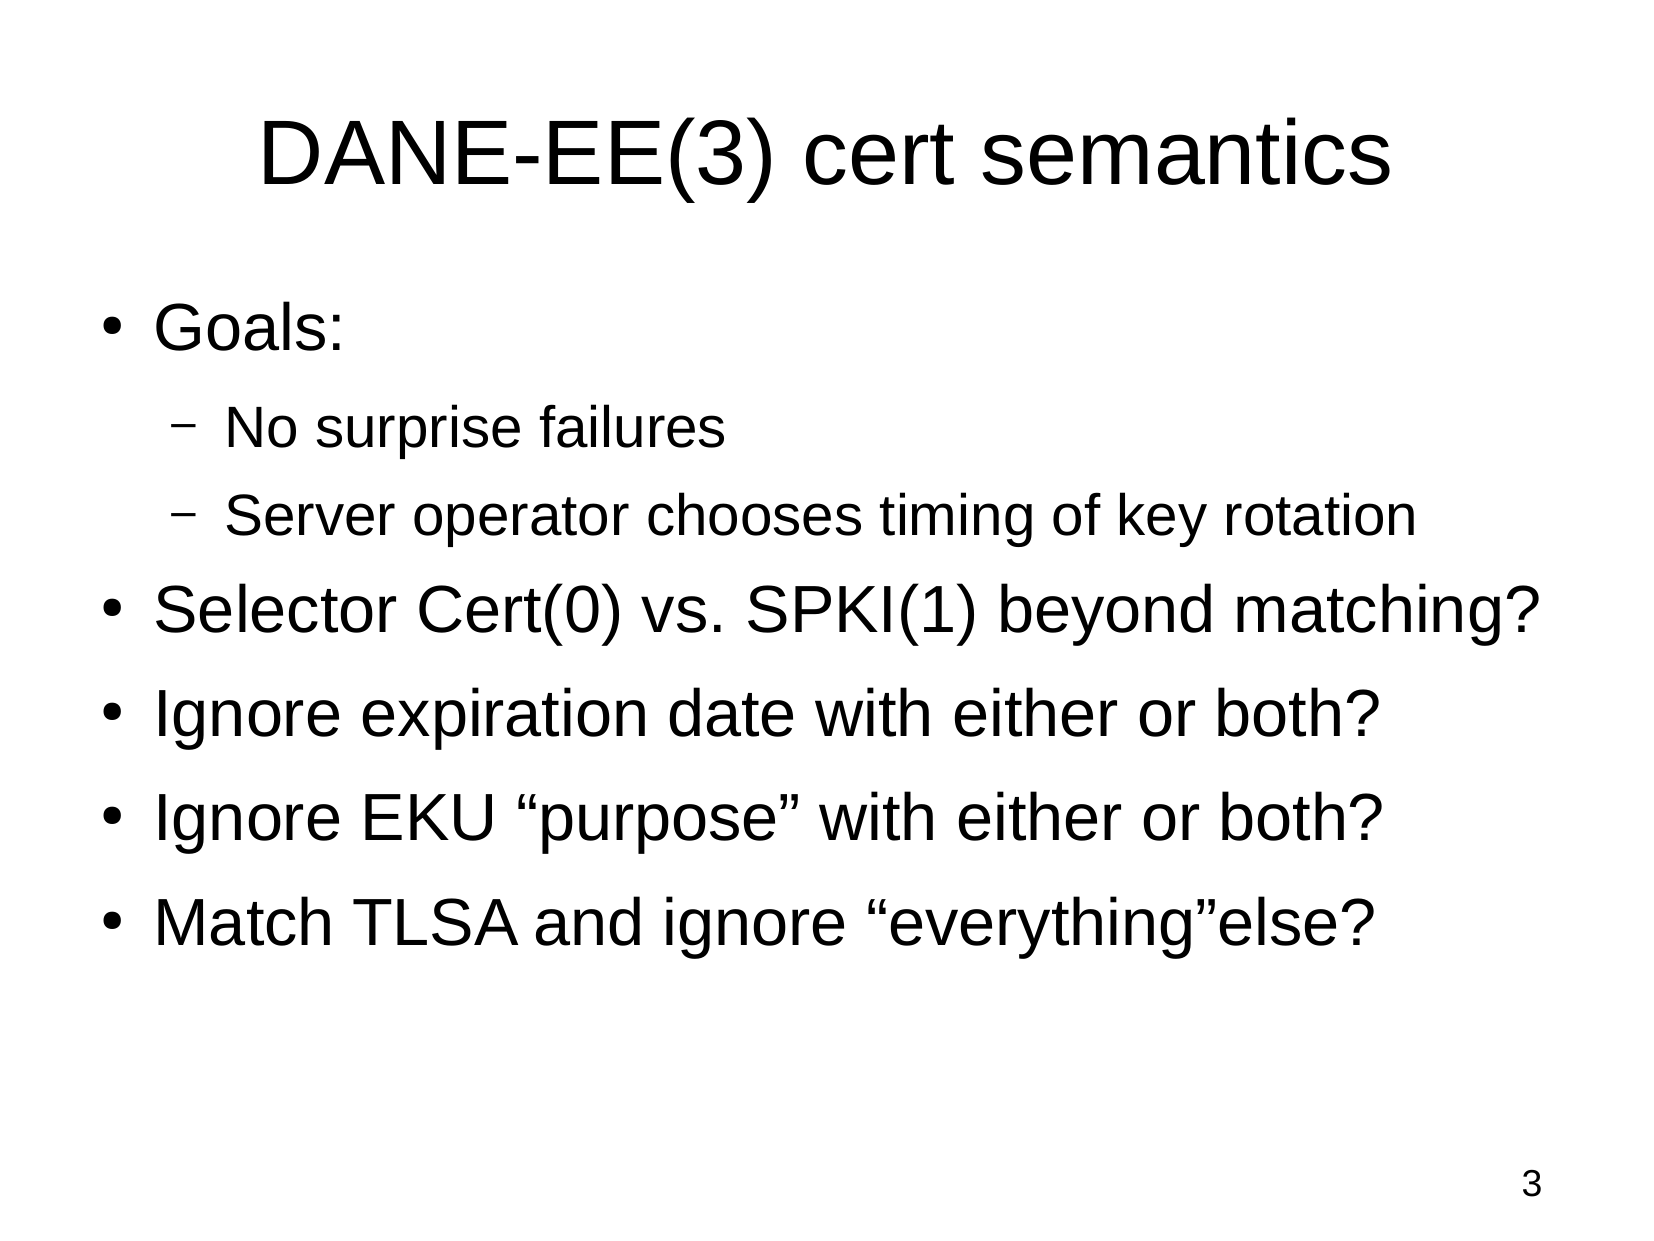

# DANE-EE(3) cert semantics
Goals:
No surprise failures
Server operator chooses timing of key rotation
Selector Cert(0) vs. SPKI(1) beyond matching?
Ignore expiration date with either or both?
Ignore EKU “purpose” with either or both?
Match TLSA and ignore “everything”else?